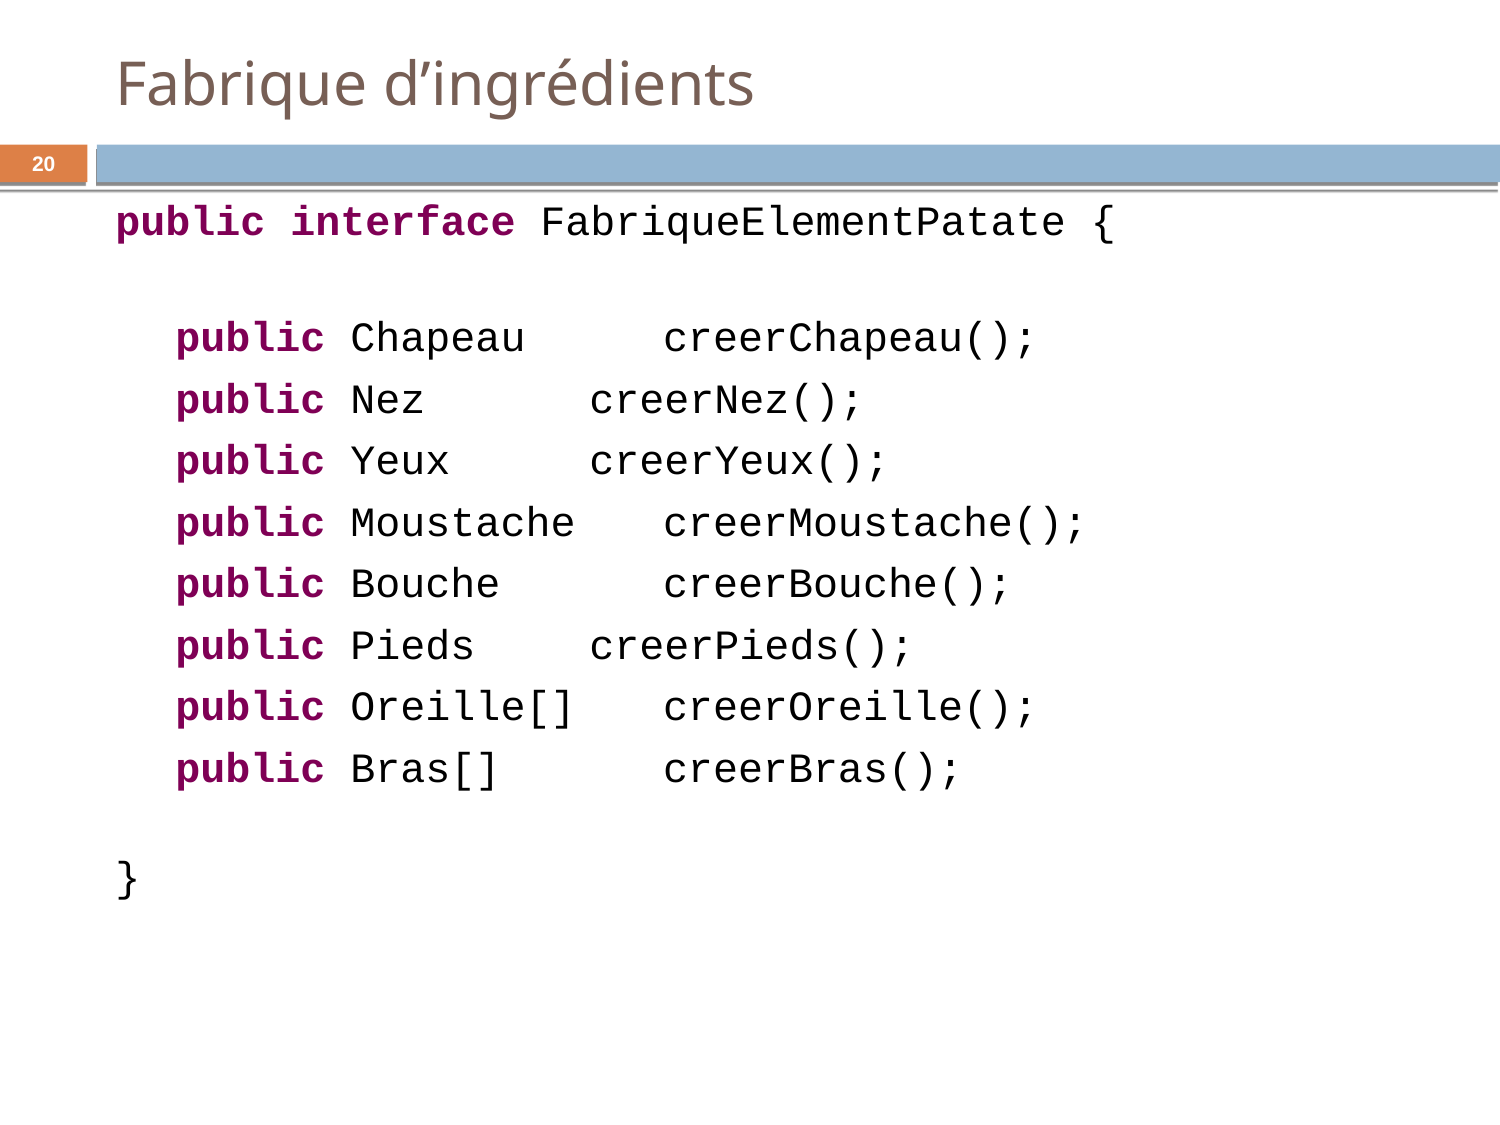

# Fabrique d’ingrédients
public interface FabriqueElementPatate {
public Chapeau 	creerChapeau();
public Nez 	 	creerNez();
public Yeux 		creerYeux();
public Moustache 	creerMoustache();
public Bouche 		creerBouche();
public Pieds 		creerPieds();
public Oreille[] 	creerOreille();
public Bras[] 		creerBras();
}